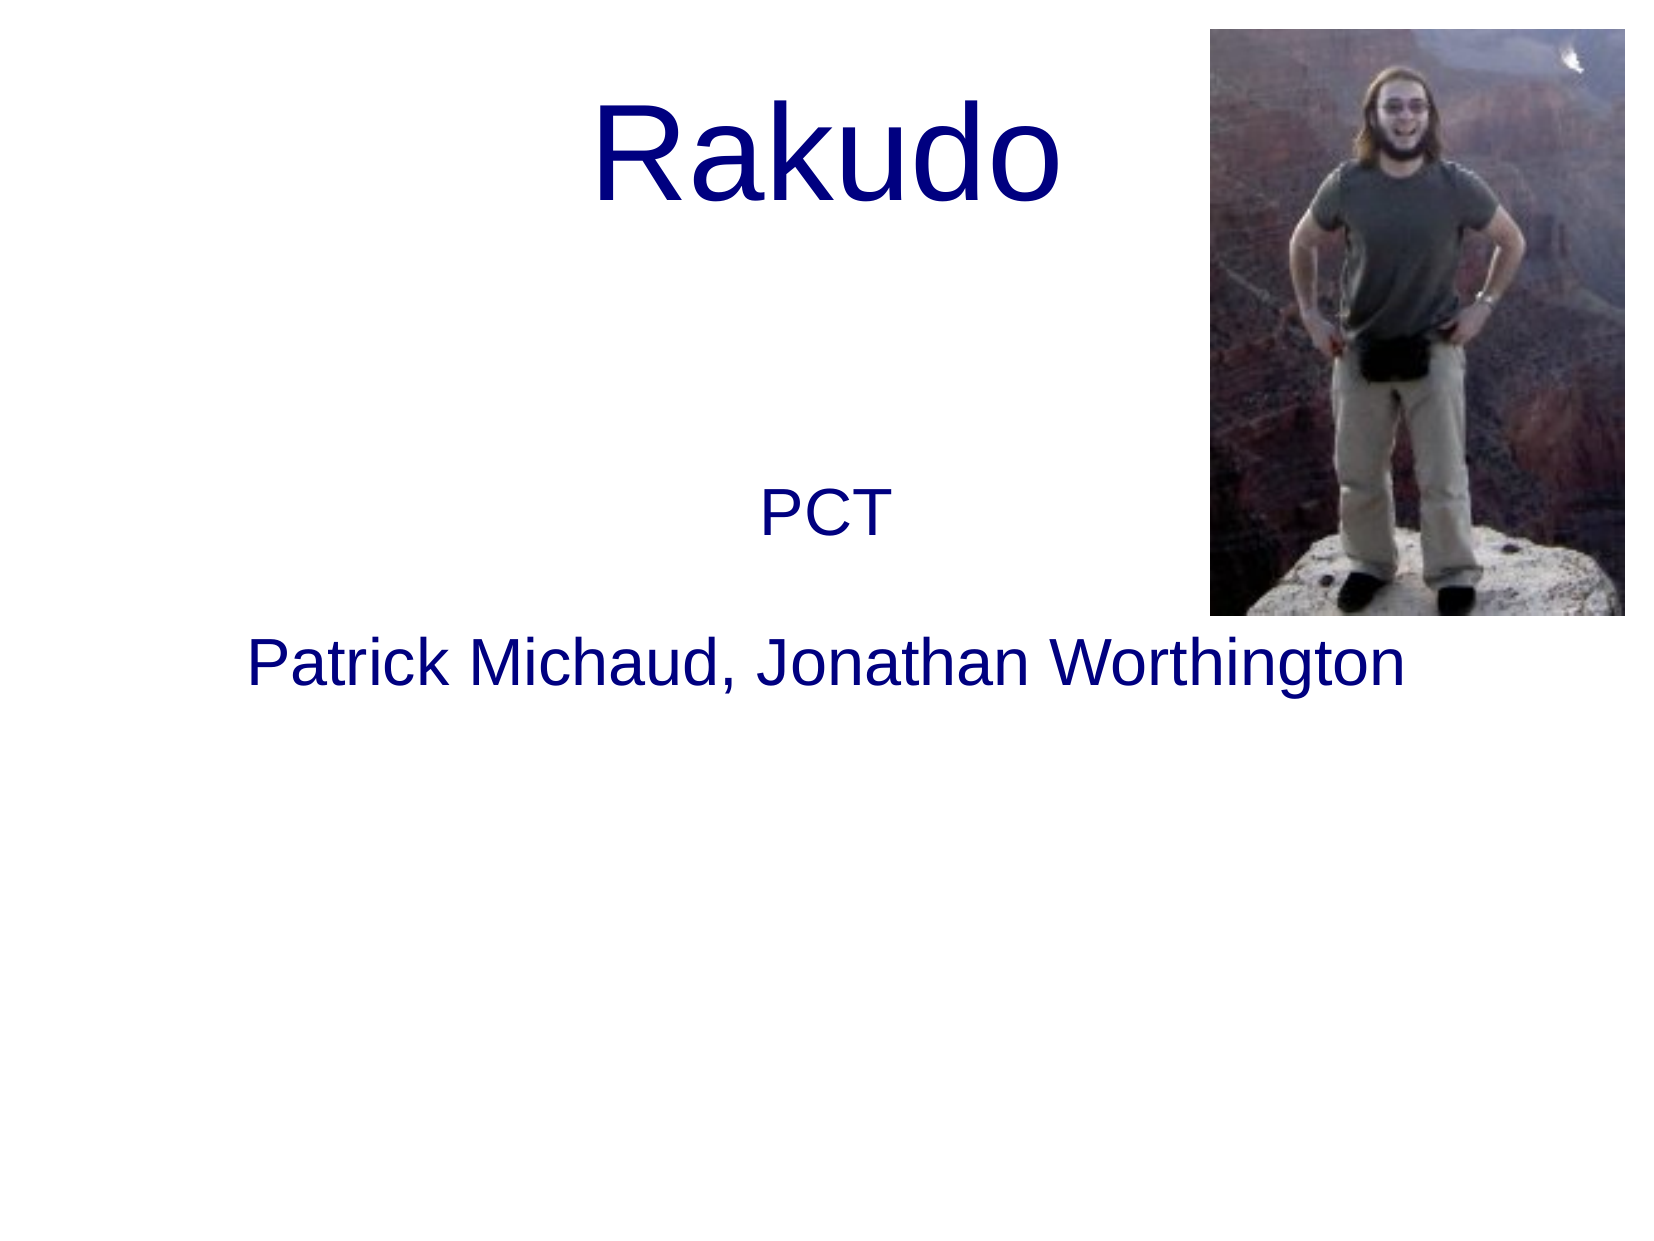

# Rakudo
PCT
Patrick Michaud, Jonathan Worthington